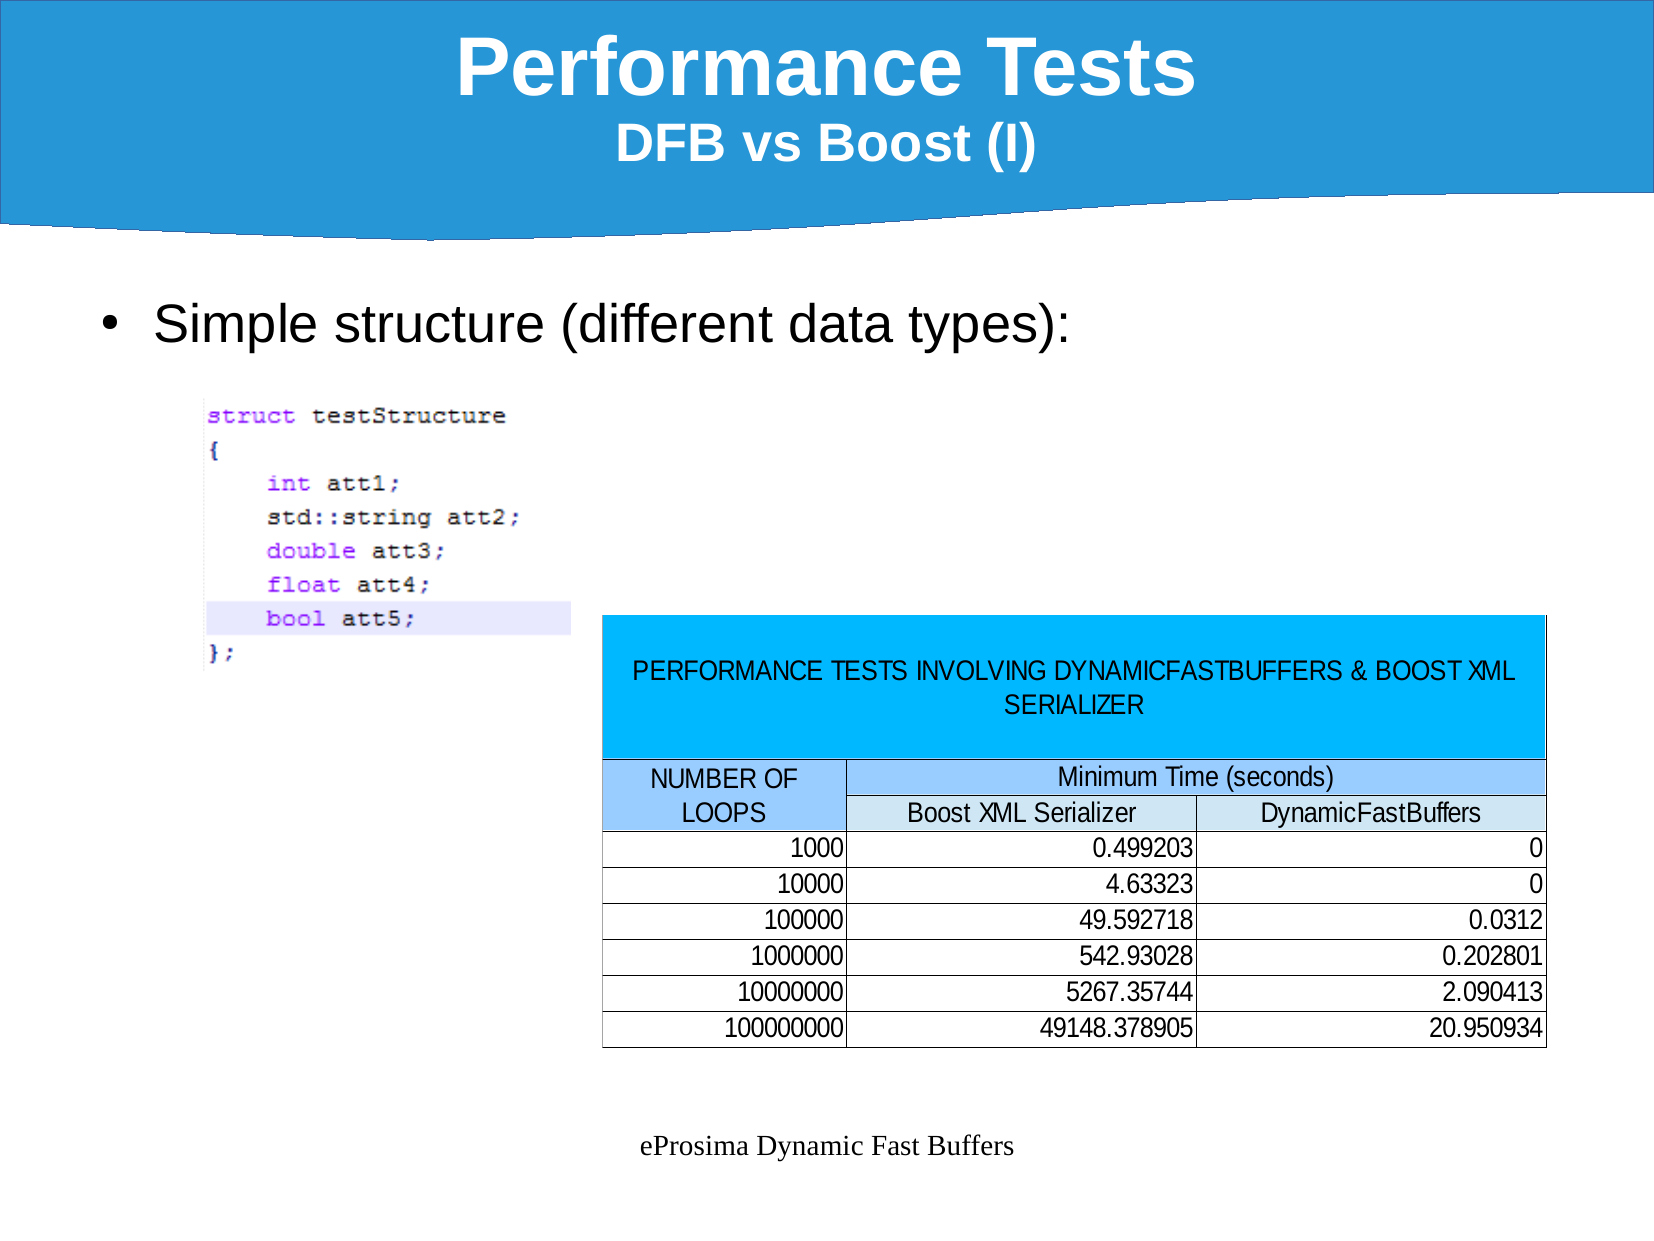

Performance Tests
DFB vs Boost (I)
# Simple structure (different data types):
eProsima Dynamic Fast Buffers